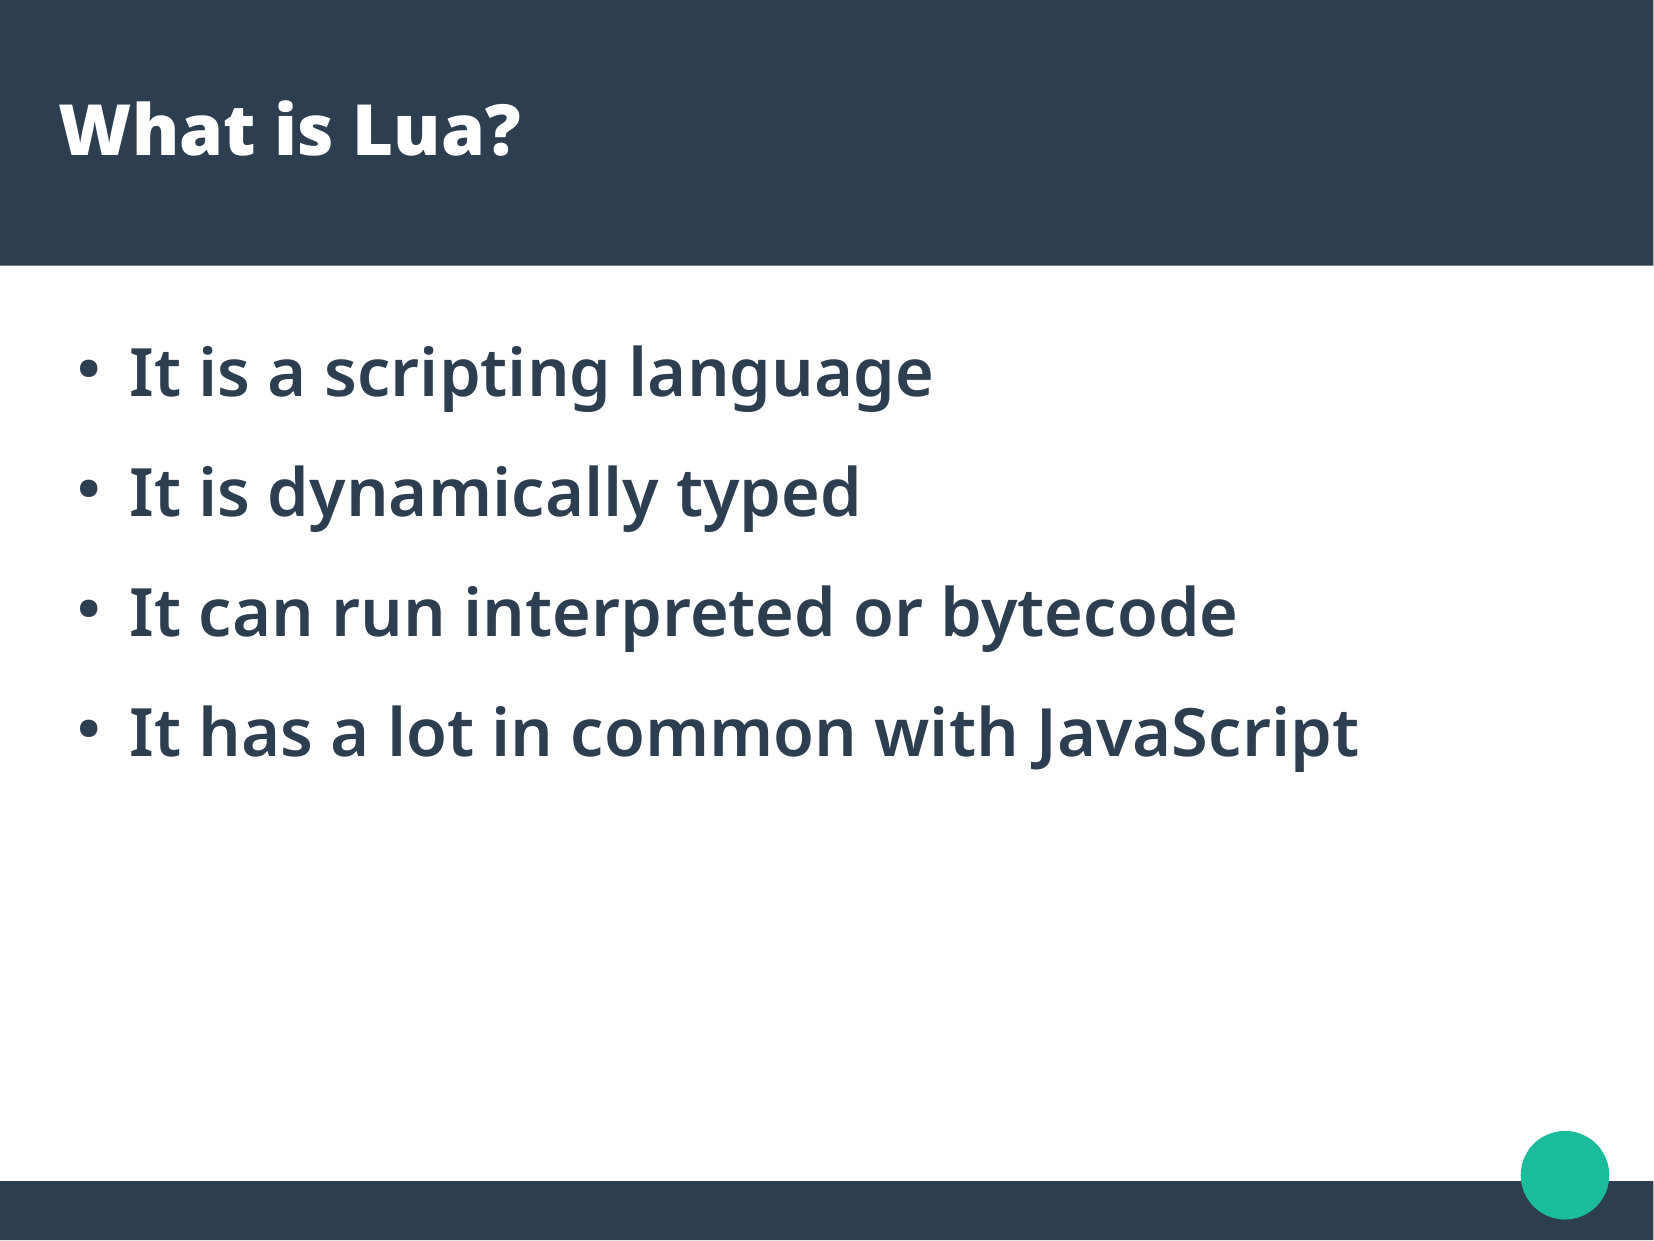

# What is Lua?
It is a scripting language
It is dynamically typed
It can run interpreted or bytecode
It has a lot in common with JavaScript